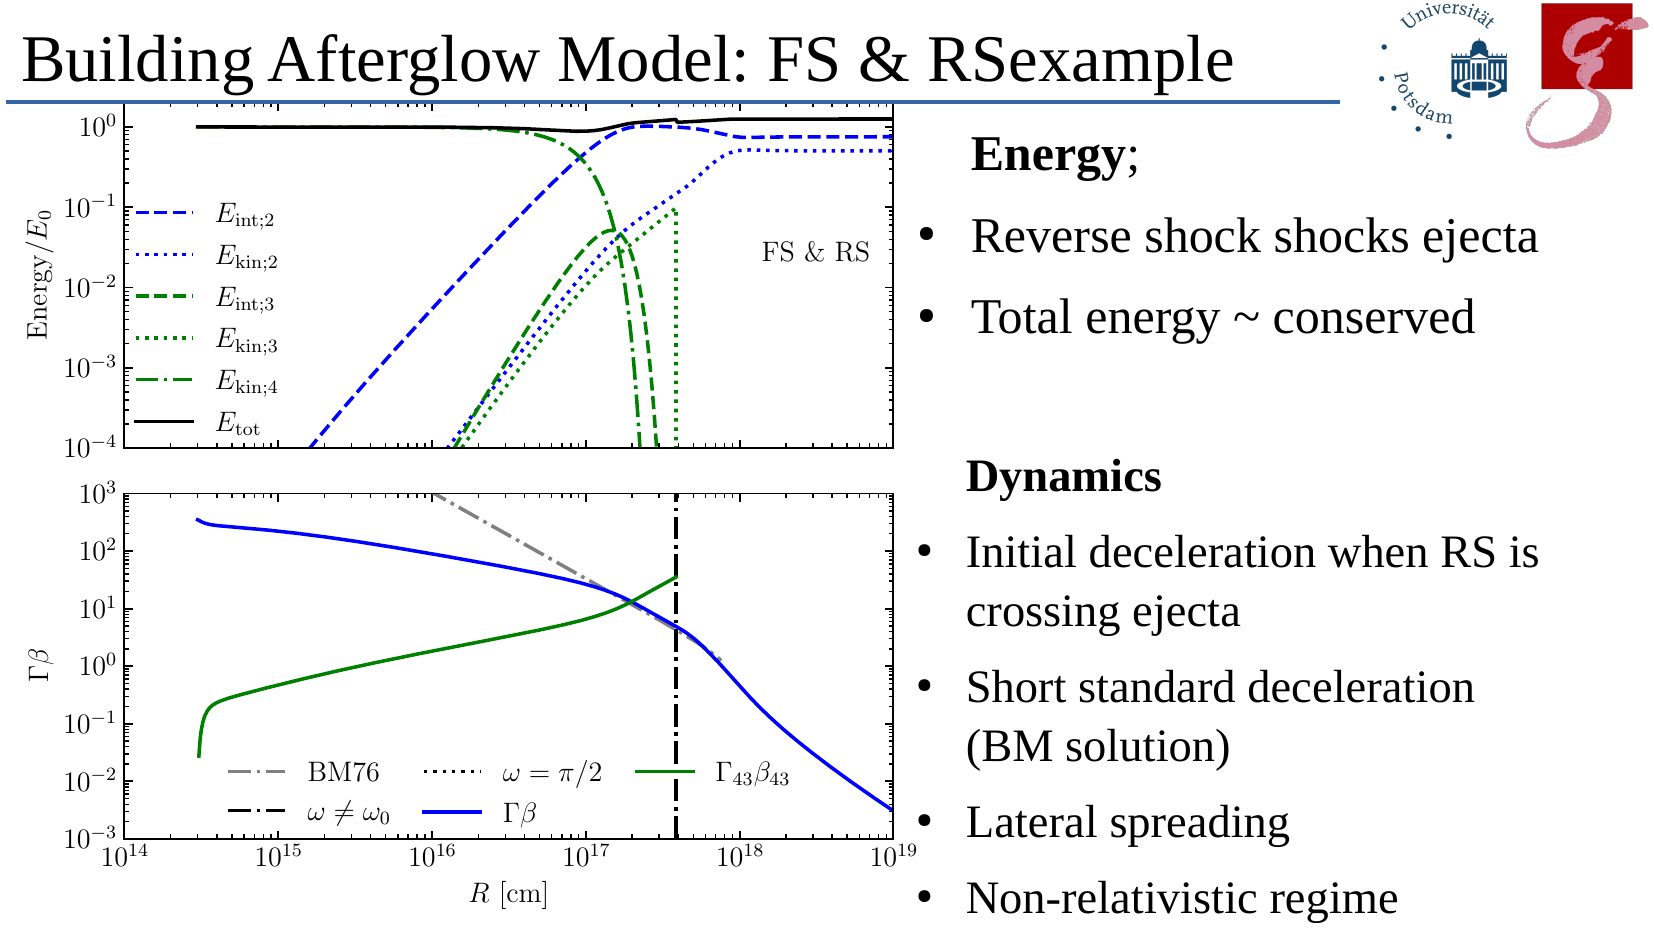

# Building Afterglow Model: FS & RSexample
Energy;
Reverse shock shocks ejecta
Total energy ~ conserved
Dynamics
Initial deceleration when RS is crossing ejecta
Short standard deceleration
(BM solution)
Lateral spreading
Non-relativistic regime